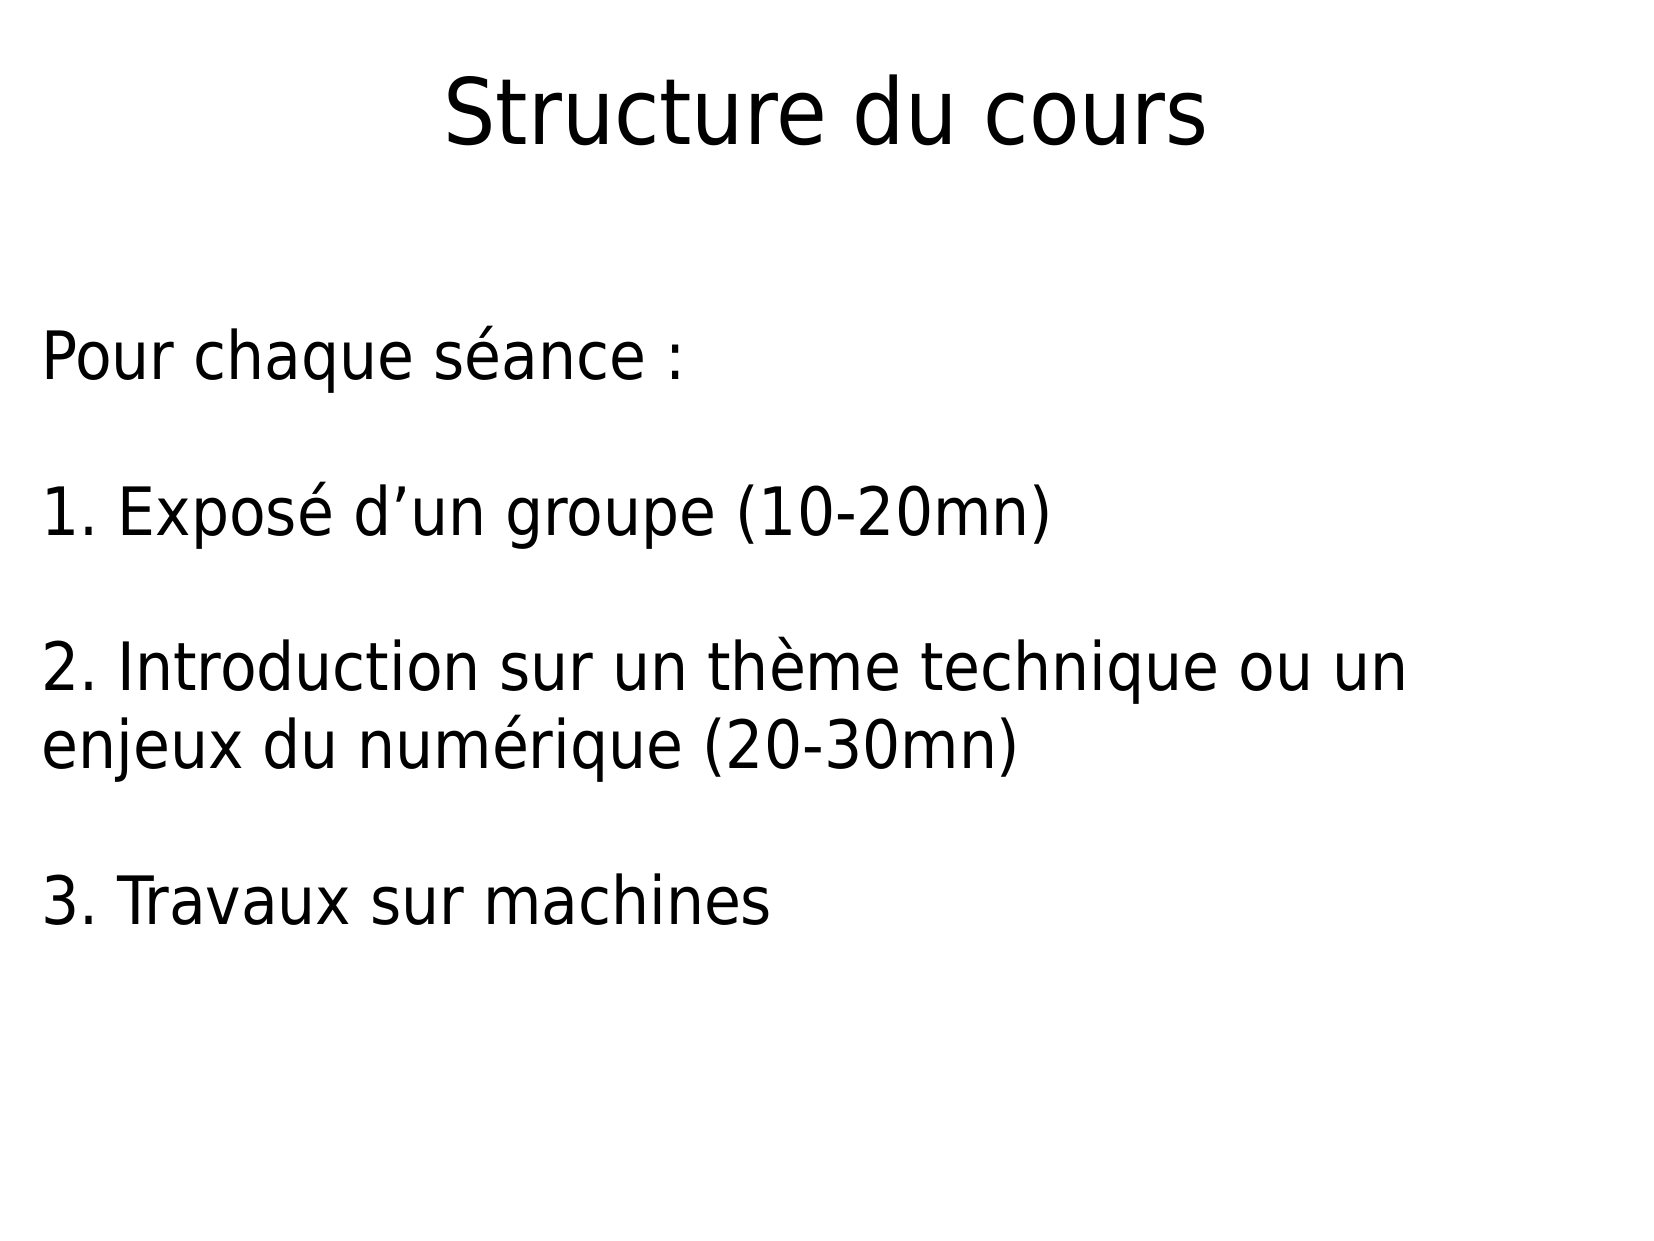

# Structure du cours
Pour chaque séance :
1. Exposé d’un groupe (10-20mn)
2. Introduction sur un thème technique ou un enjeux du numérique (20-30mn)
3. Travaux sur machines